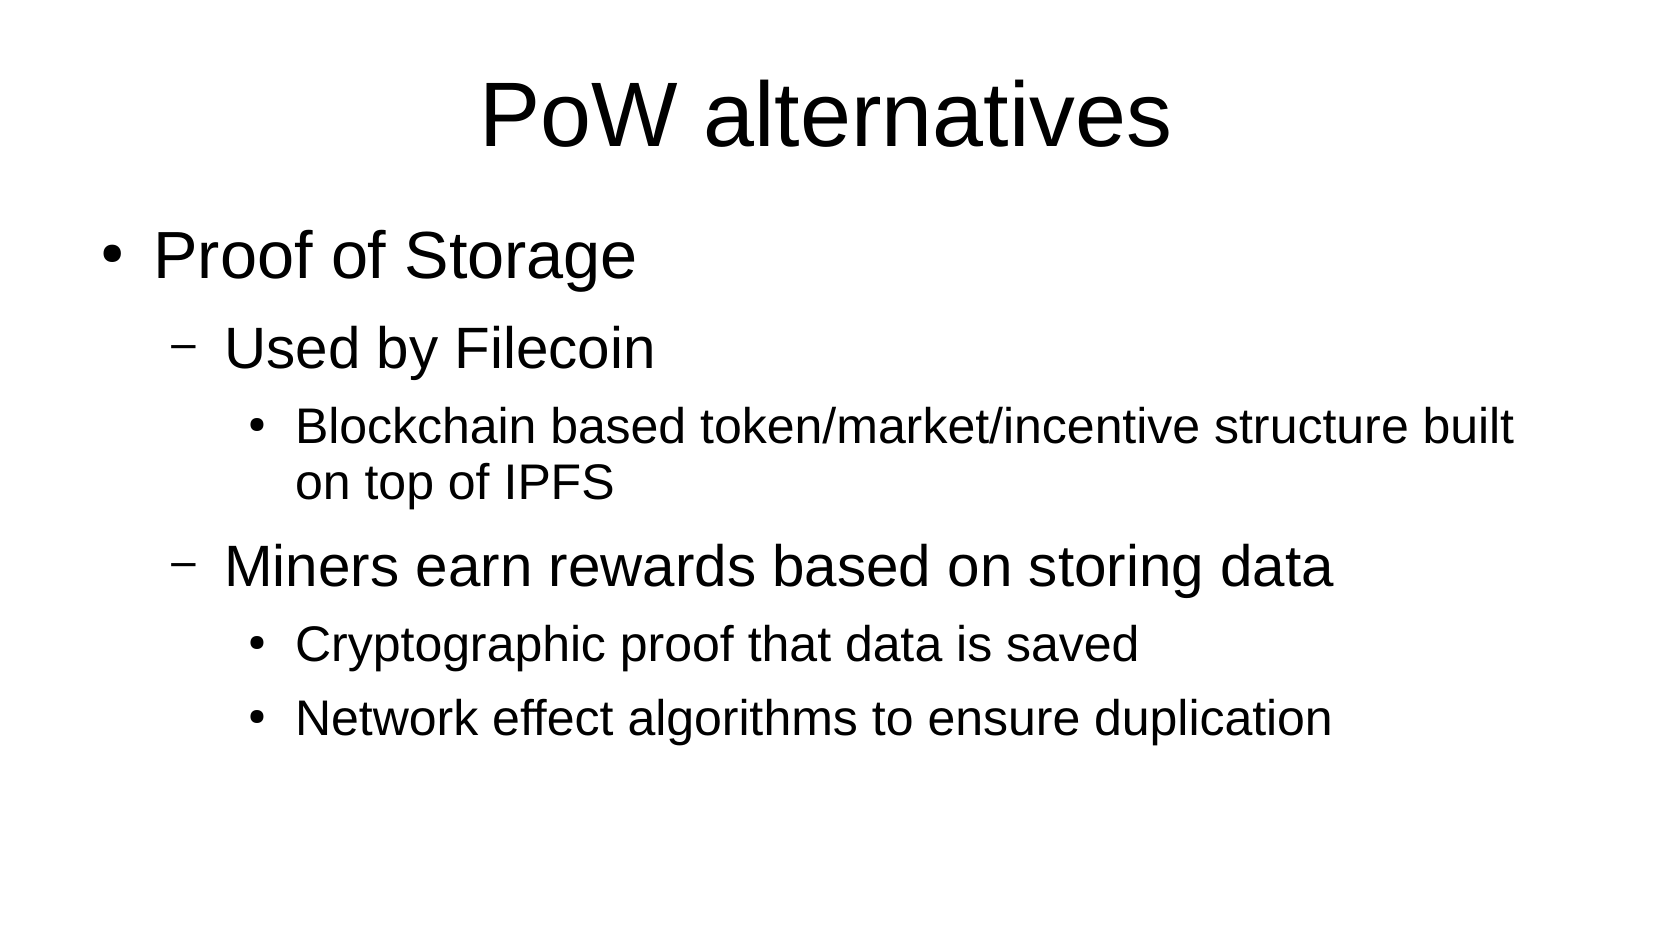

# PoW alternatives
Proof of Storage
Used by Filecoin
Blockchain based token/market/incentive structure built on top of IPFS
Miners earn rewards based on storing data
Cryptographic proof that data is saved
Network effect algorithms to ensure duplication